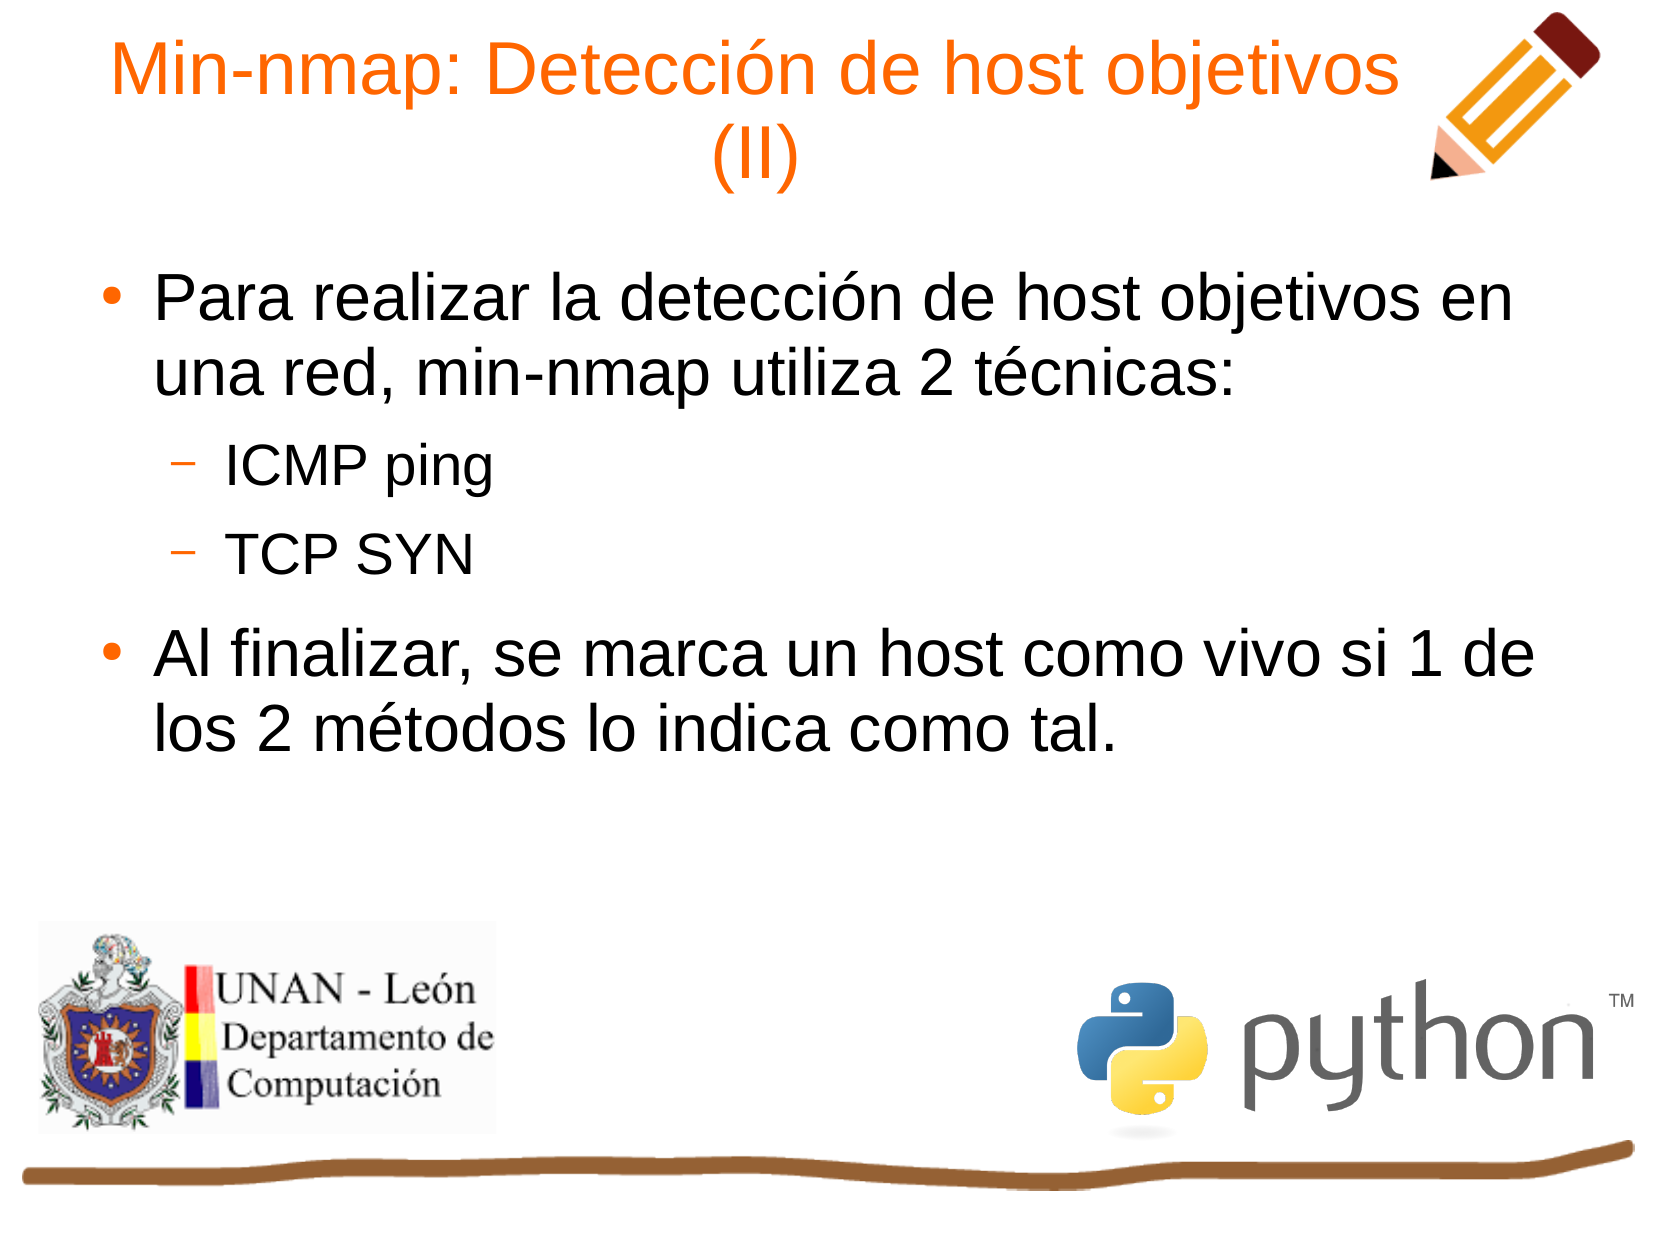

# Min-nmap: Detección de host objetivos (II)
Para realizar la detección de host objetivos en una red, min-nmap utiliza 2 técnicas:
ICMP ping
TCP SYN
Al finalizar, se marca un host como vivo si 1 de los 2 métodos lo indica como tal.